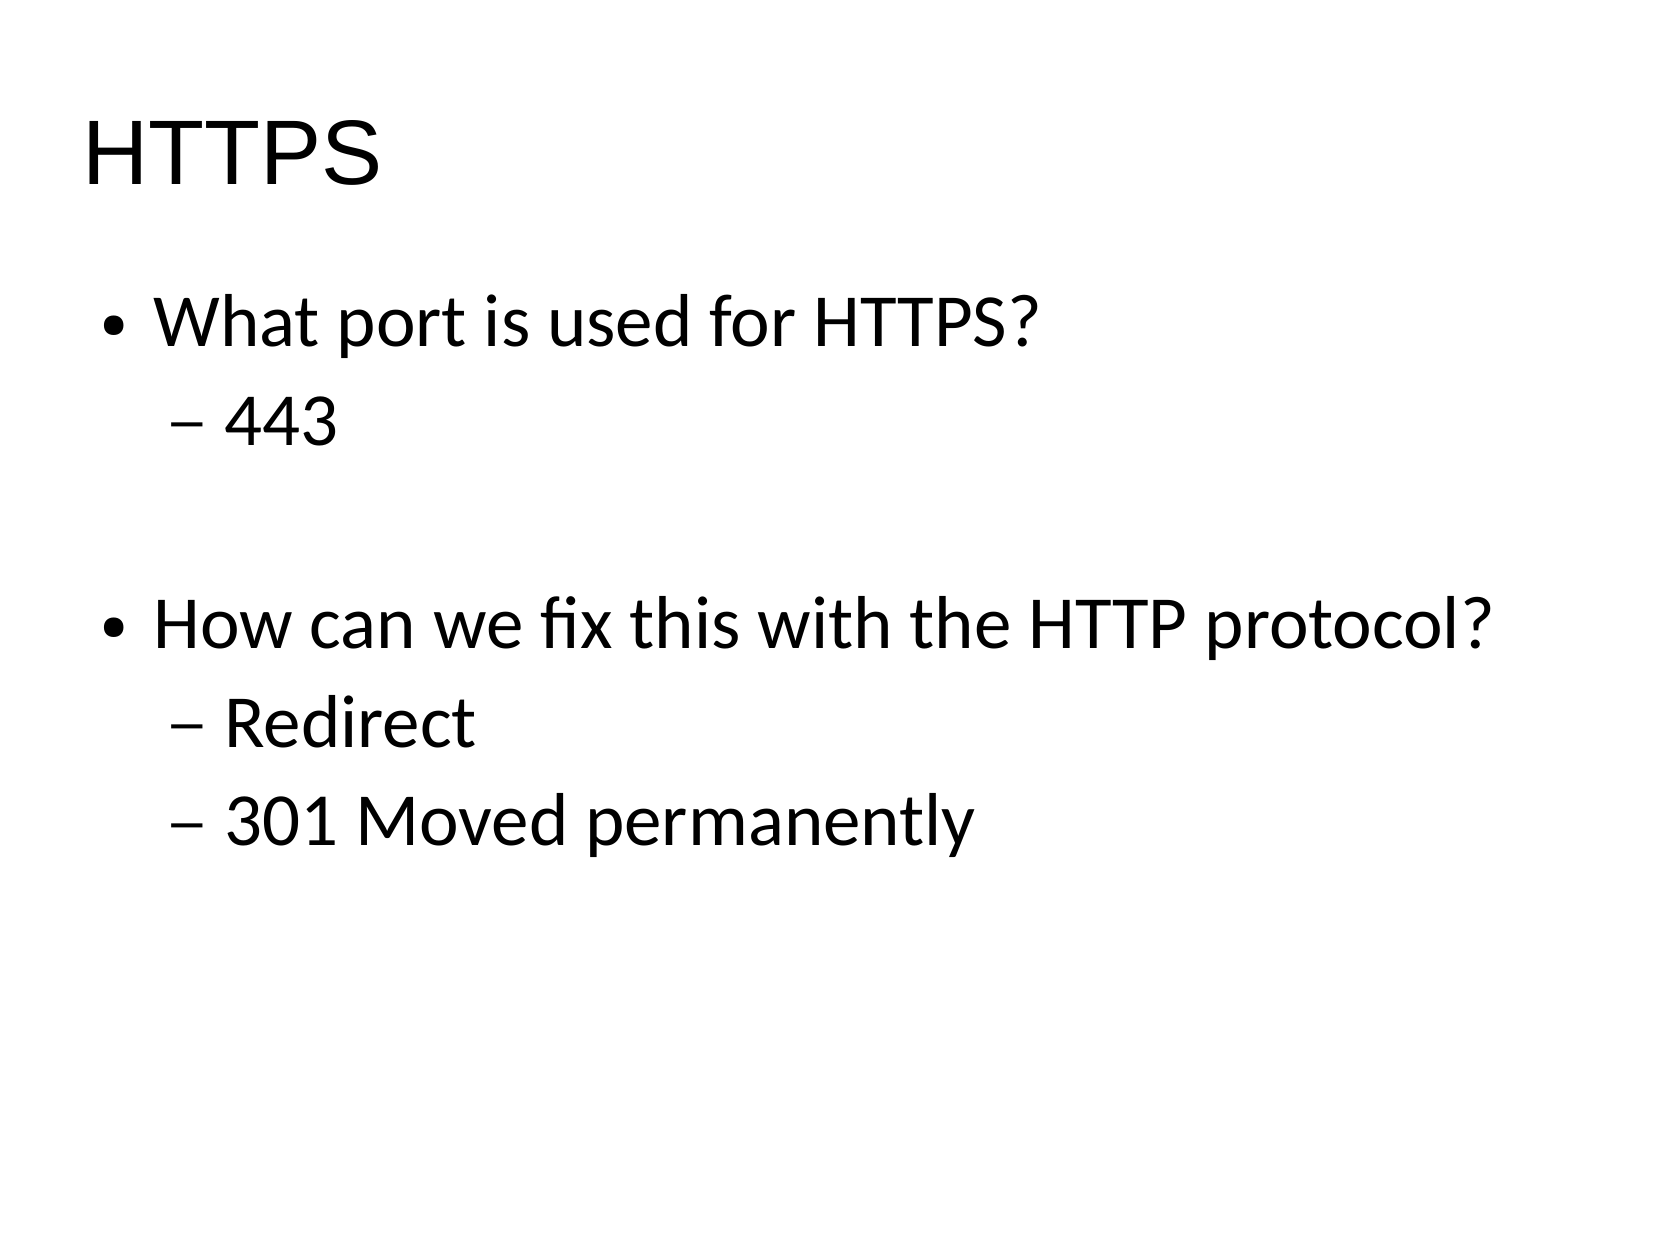

# HTTPS
What port is used for HTTPS?
443
How can we fix this with the HTTP protocol?
Redirect
301 Moved permanently